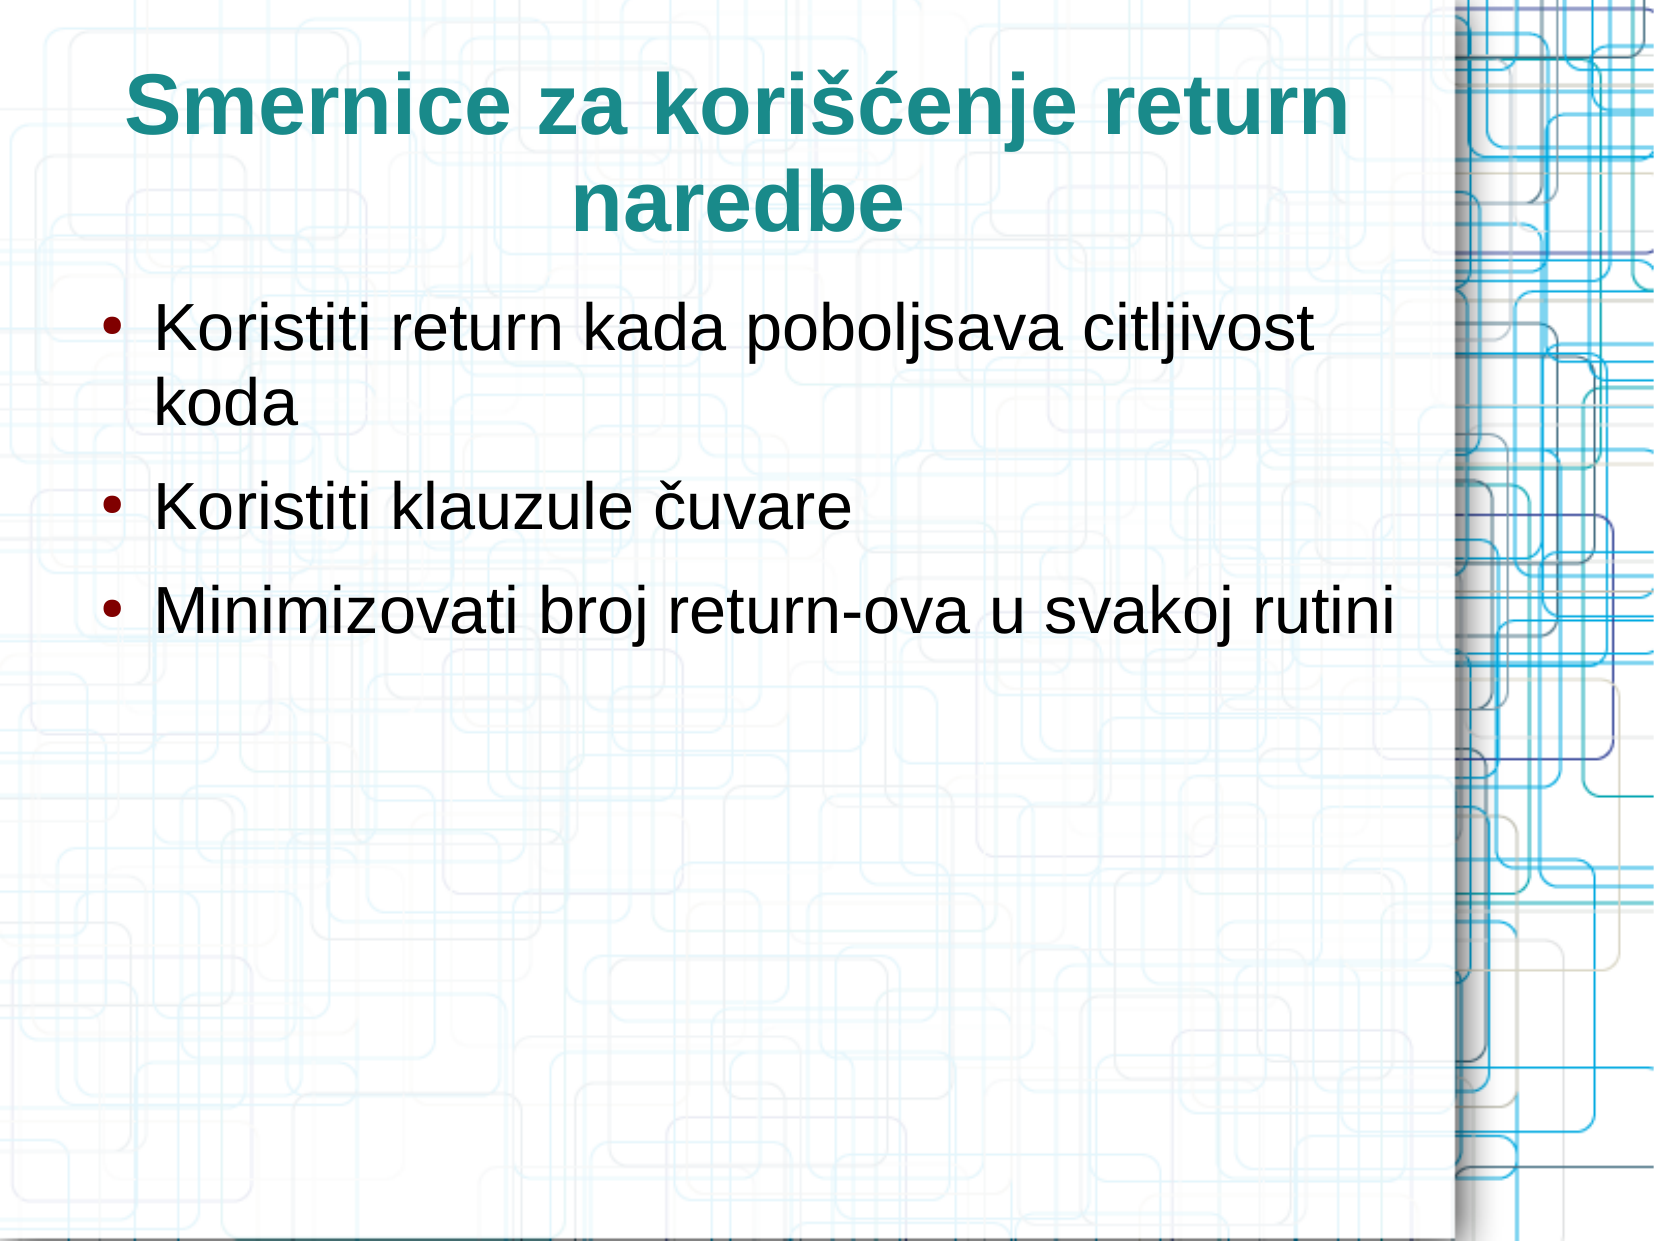

# Smernice za korišćenje return naredbe
Koristiti return kada poboljsava citljivost koda
Koristiti klauzule čuvare
Minimizovati broj return-ova u svakoj rutini